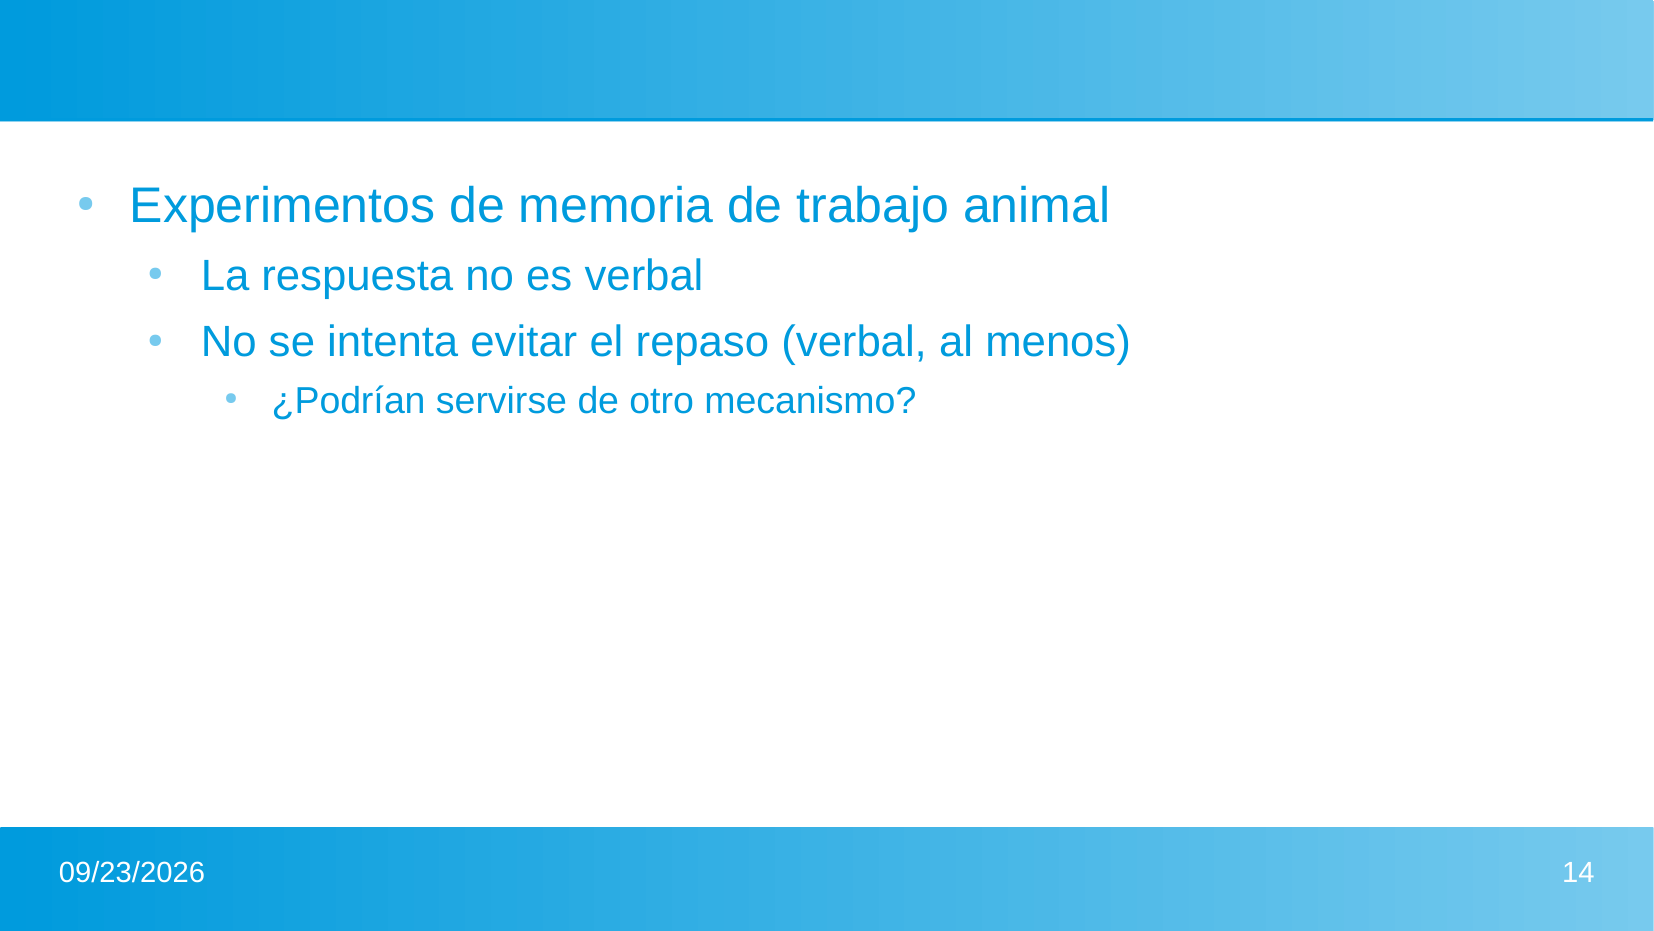

# Experimentos de memoria de trabajo animal
La respuesta no es verbal
No se intenta evitar el repaso (verbal, al menos)
¿Podrían servirse de otro mecanismo?
14